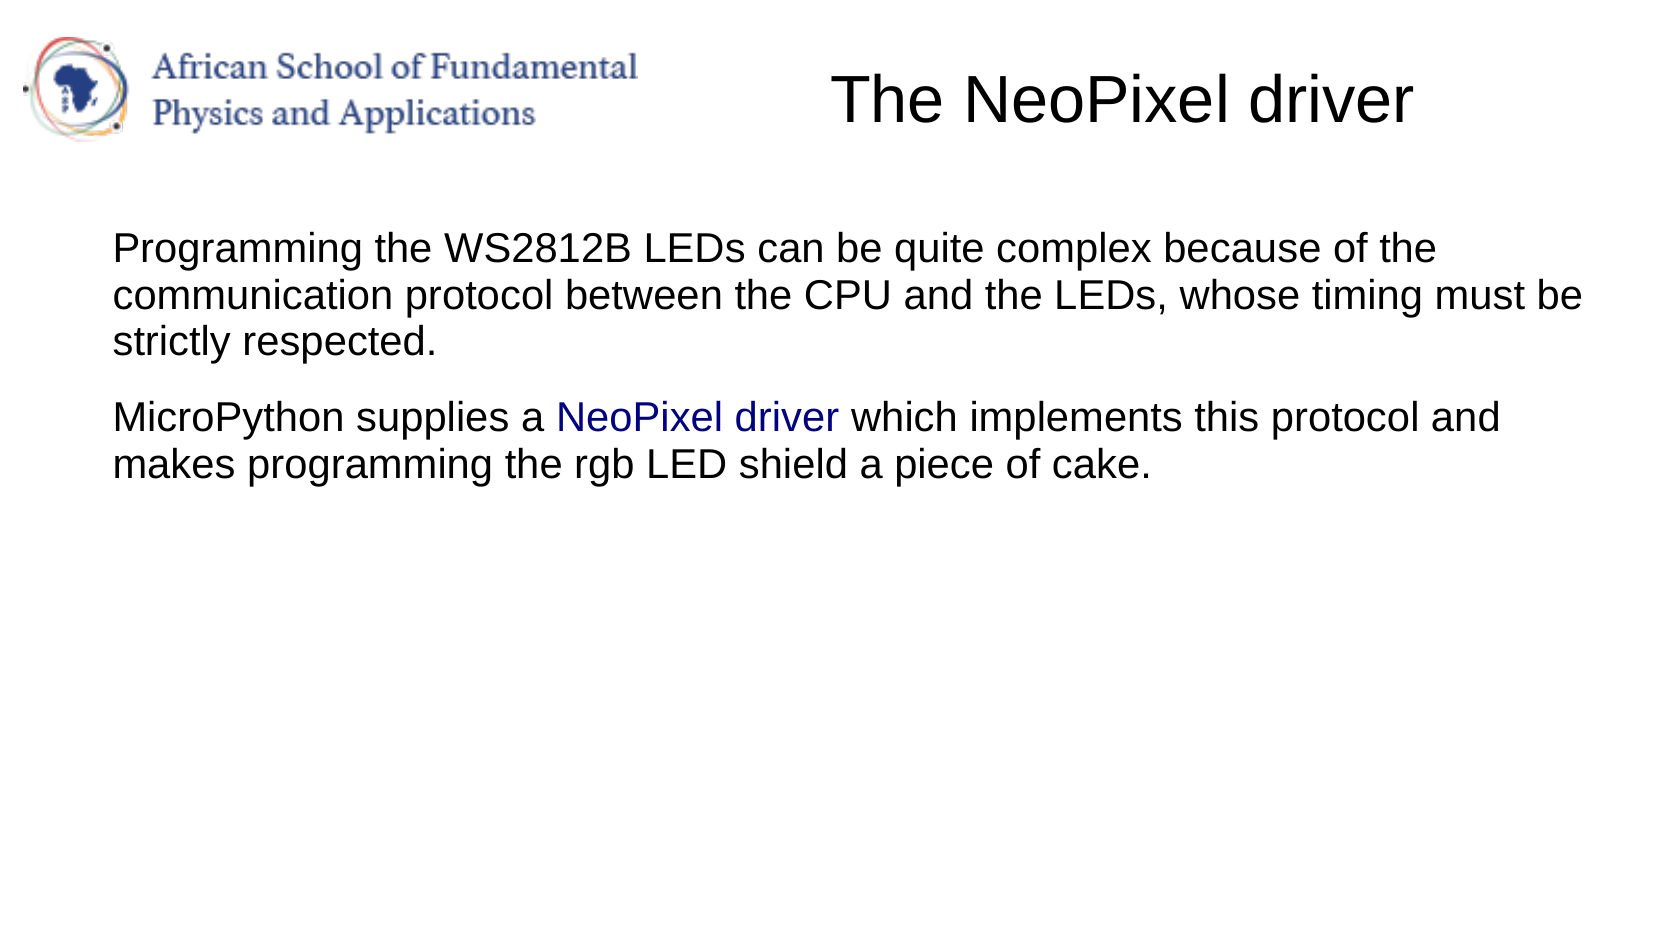

# The NeoPixel driver
Programming the WS2812B LEDs can be quite complex because of the communication protocol between the CPU and the LEDs, whose timing must be strictly respected.
MicroPython supplies a NeoPixel driver which implements this protocol and makes programming the rgb LED shield a piece of cake.